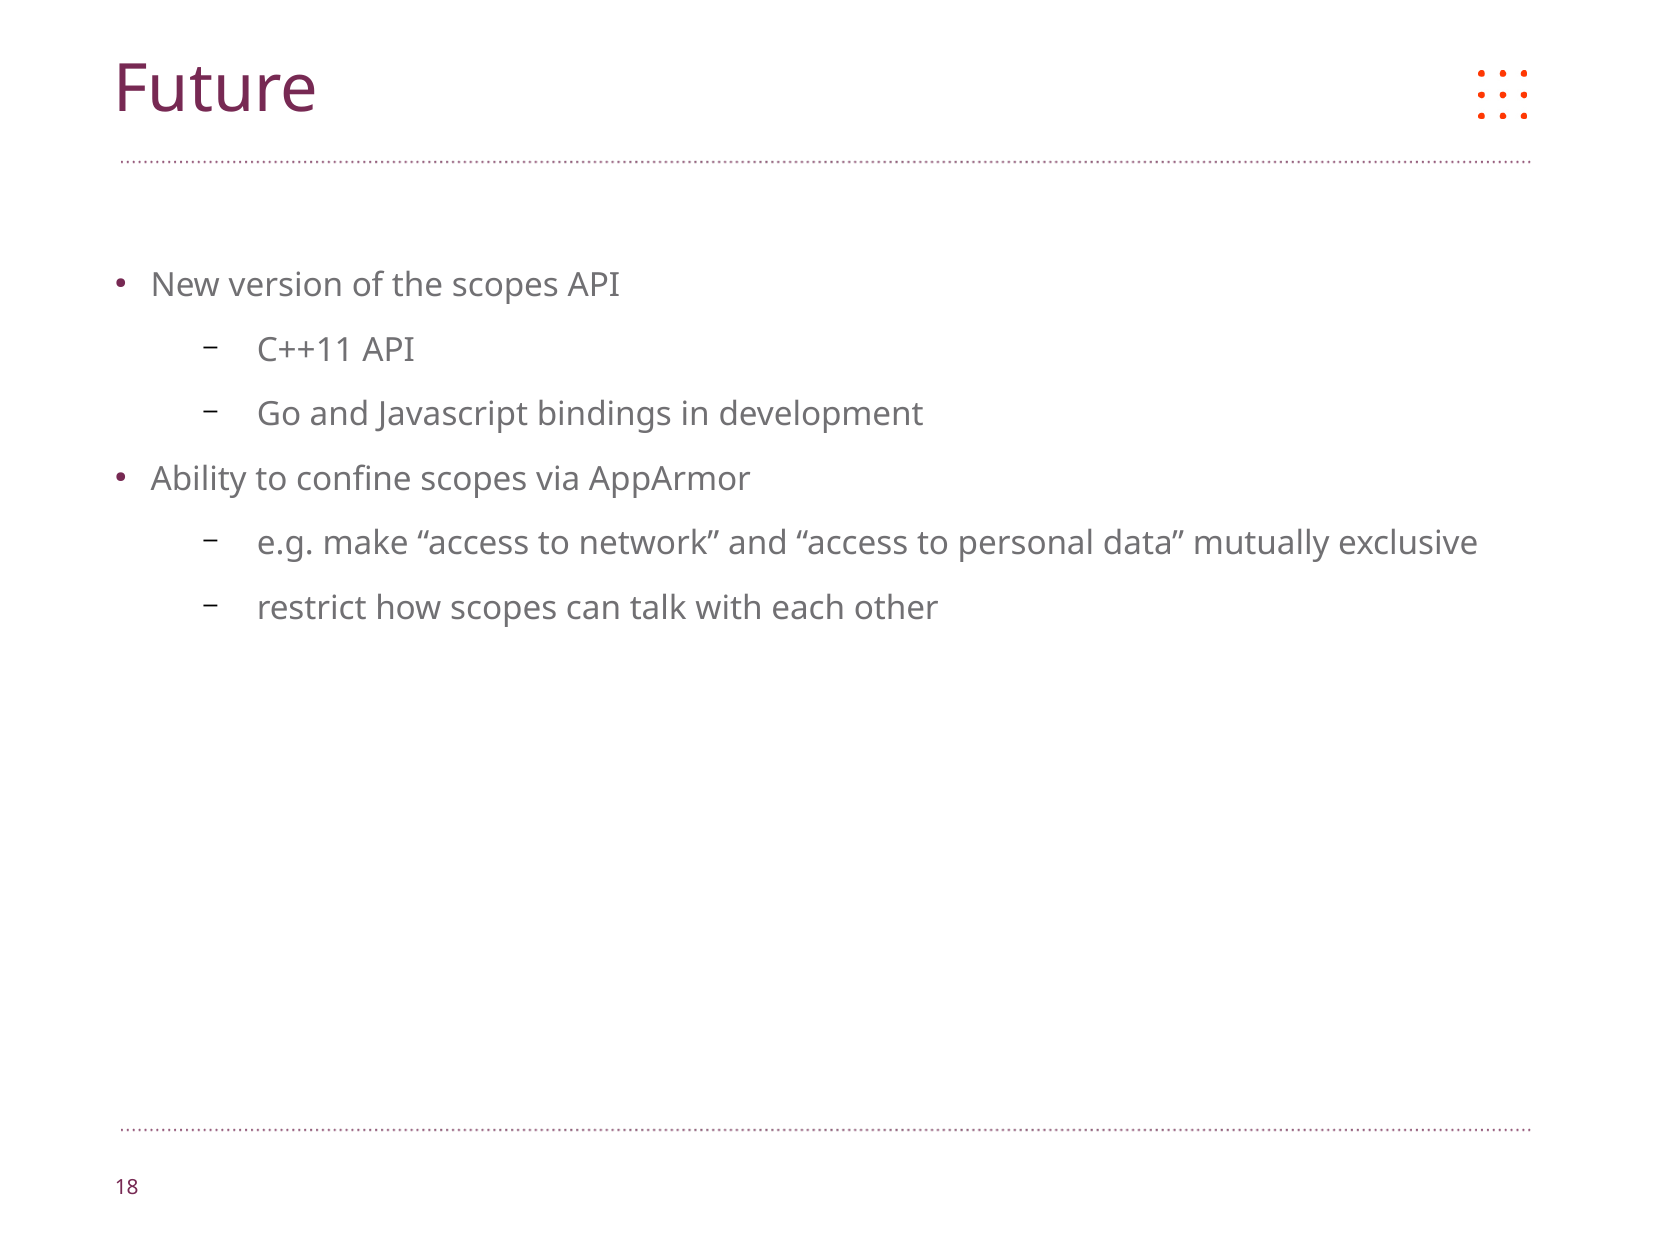

# Future
New version of the scopes API
C++11 API
Go and Javascript bindings in development
Ability to confine scopes via AppArmor
e.g. make “access to network” and “access to personal data” mutually exclusive
restrict how scopes can talk with each other